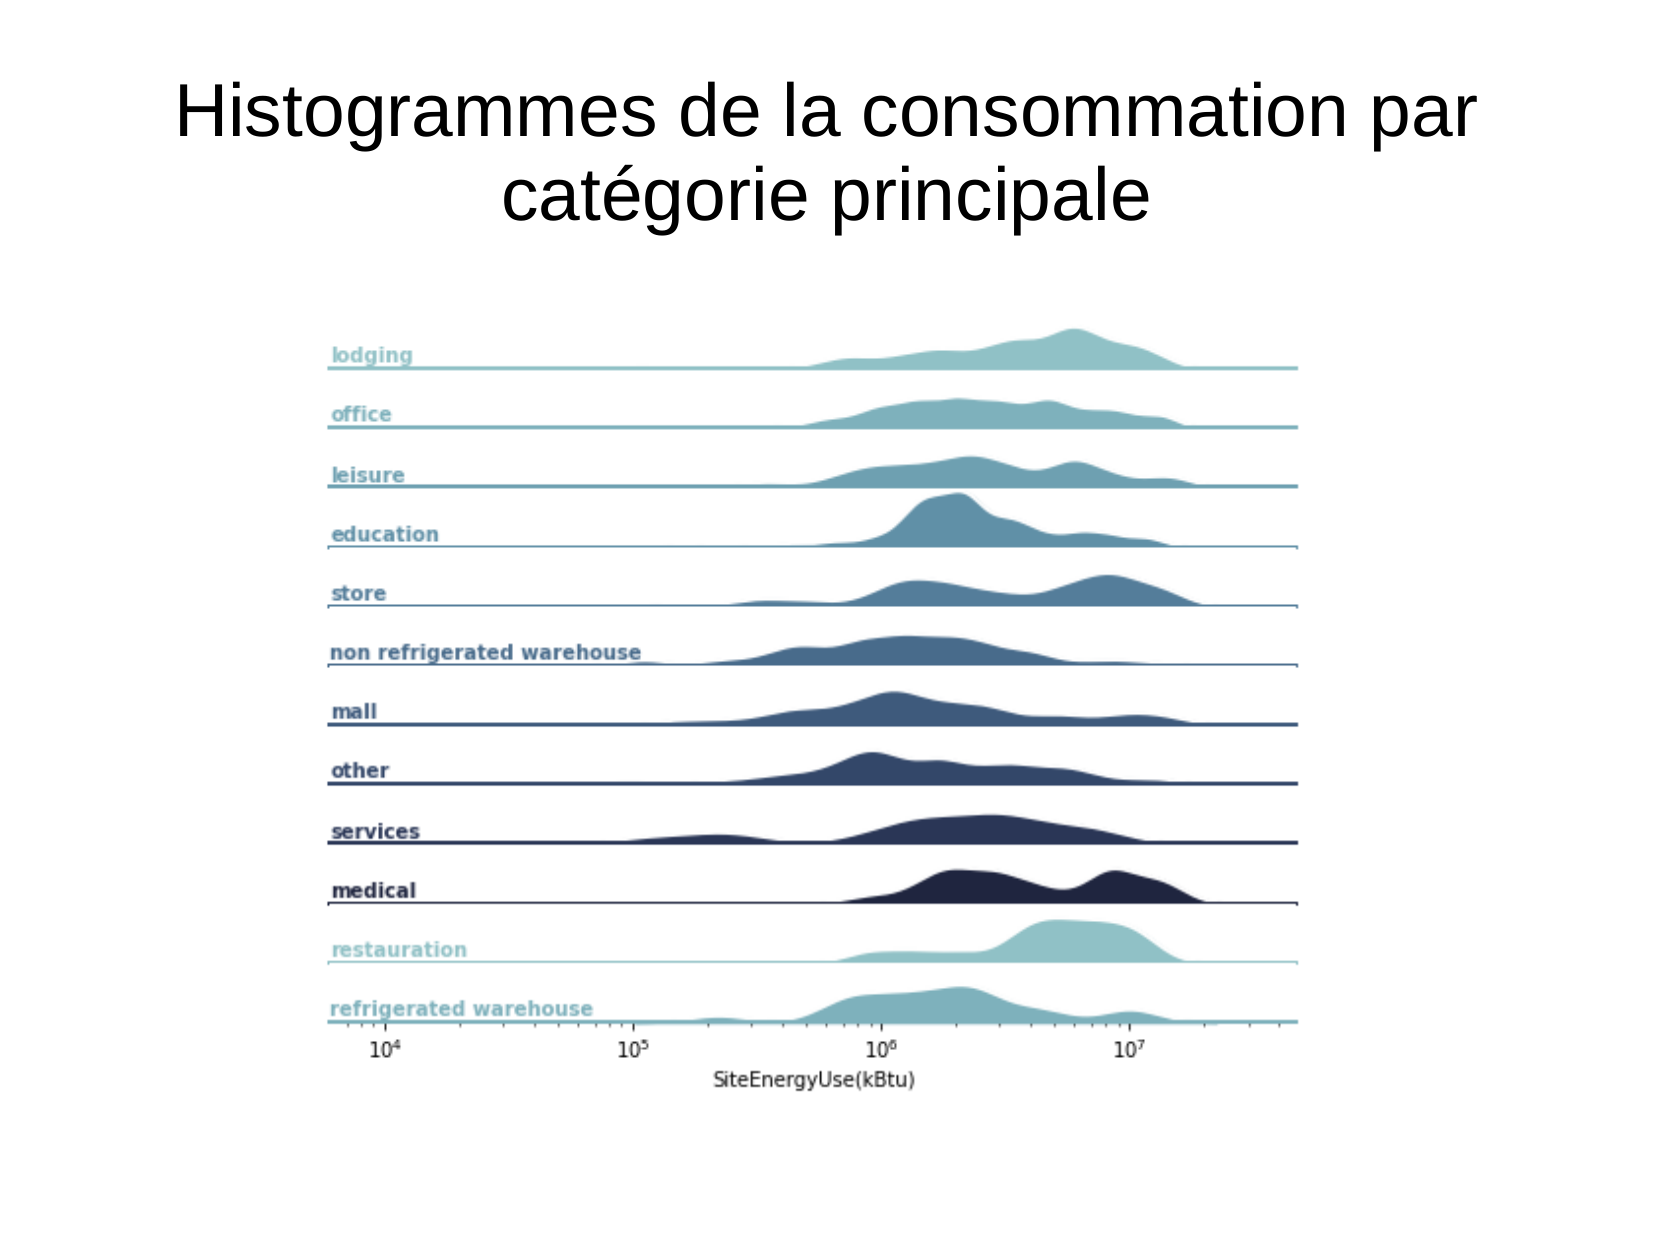

# Histogrammes de la consommation par catégorie principale